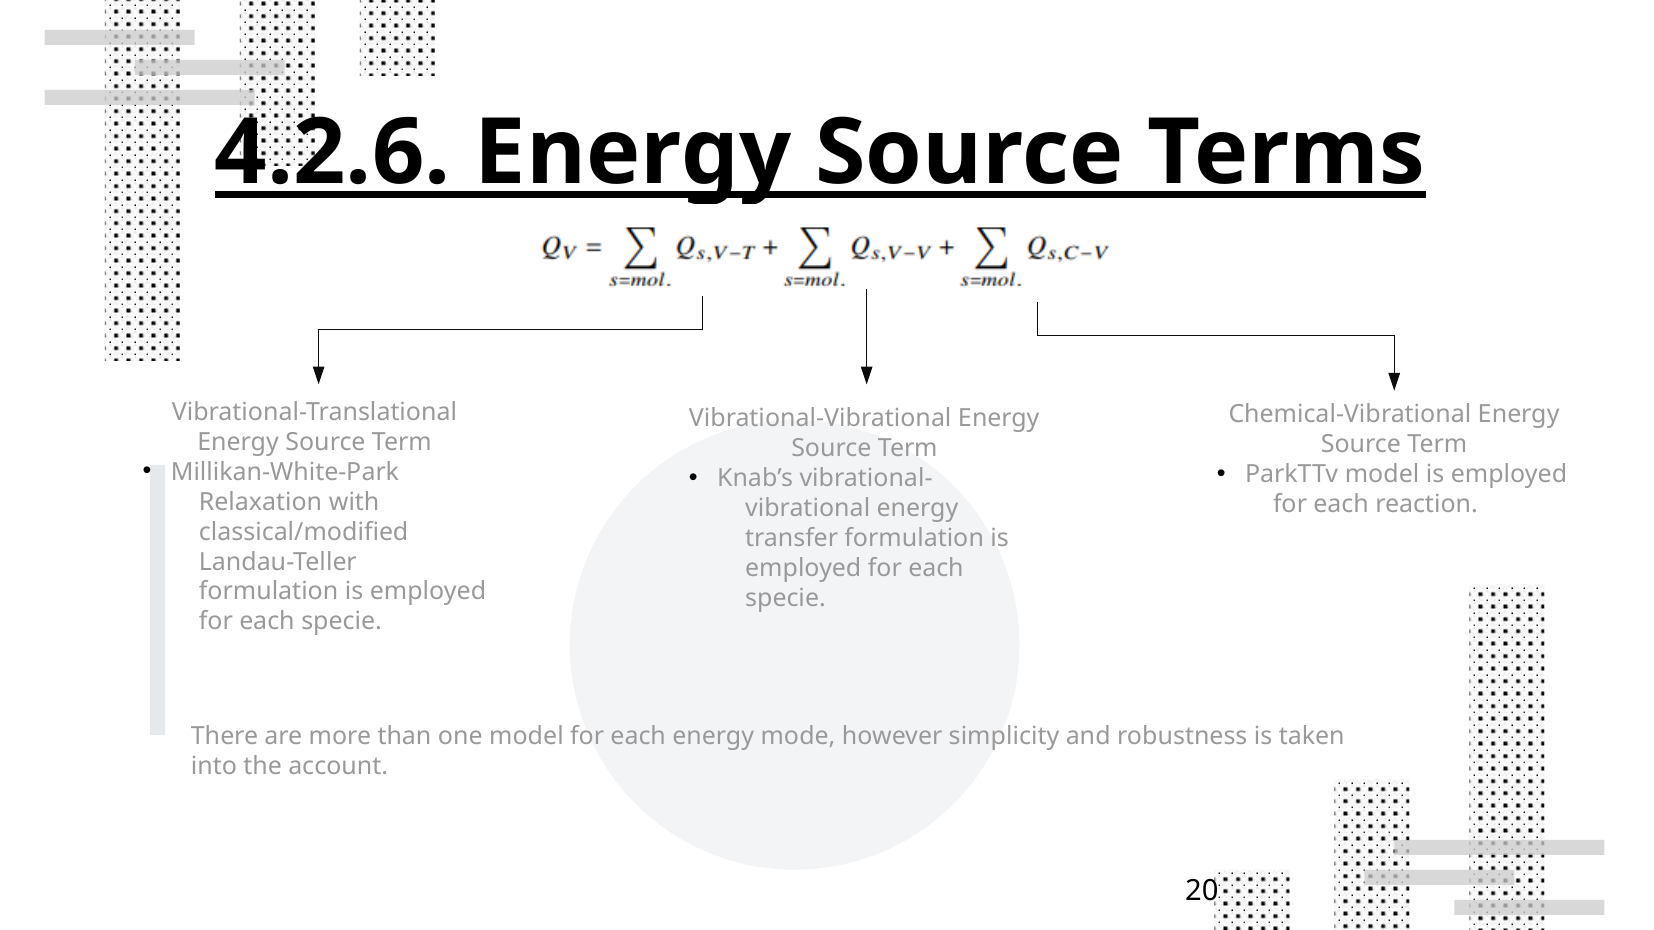

# 4.2.6. Energy Source Terms
Vibrational-Translational Energy Source Term
Millikan-White-Park Relaxation with classical/modified Landau-Teller formulation is employed for each specie.
Chemical-Vibrational Energy Source Term
ParkTTv model is employed for each reaction.
Vibrational-Vibrational Energy Source Term
Knab’s vibrational-vibrational energy transfer formulation is employed for each specie.
There are more than one model for each energy mode, however simplicity and robustness is taken into the account.
20